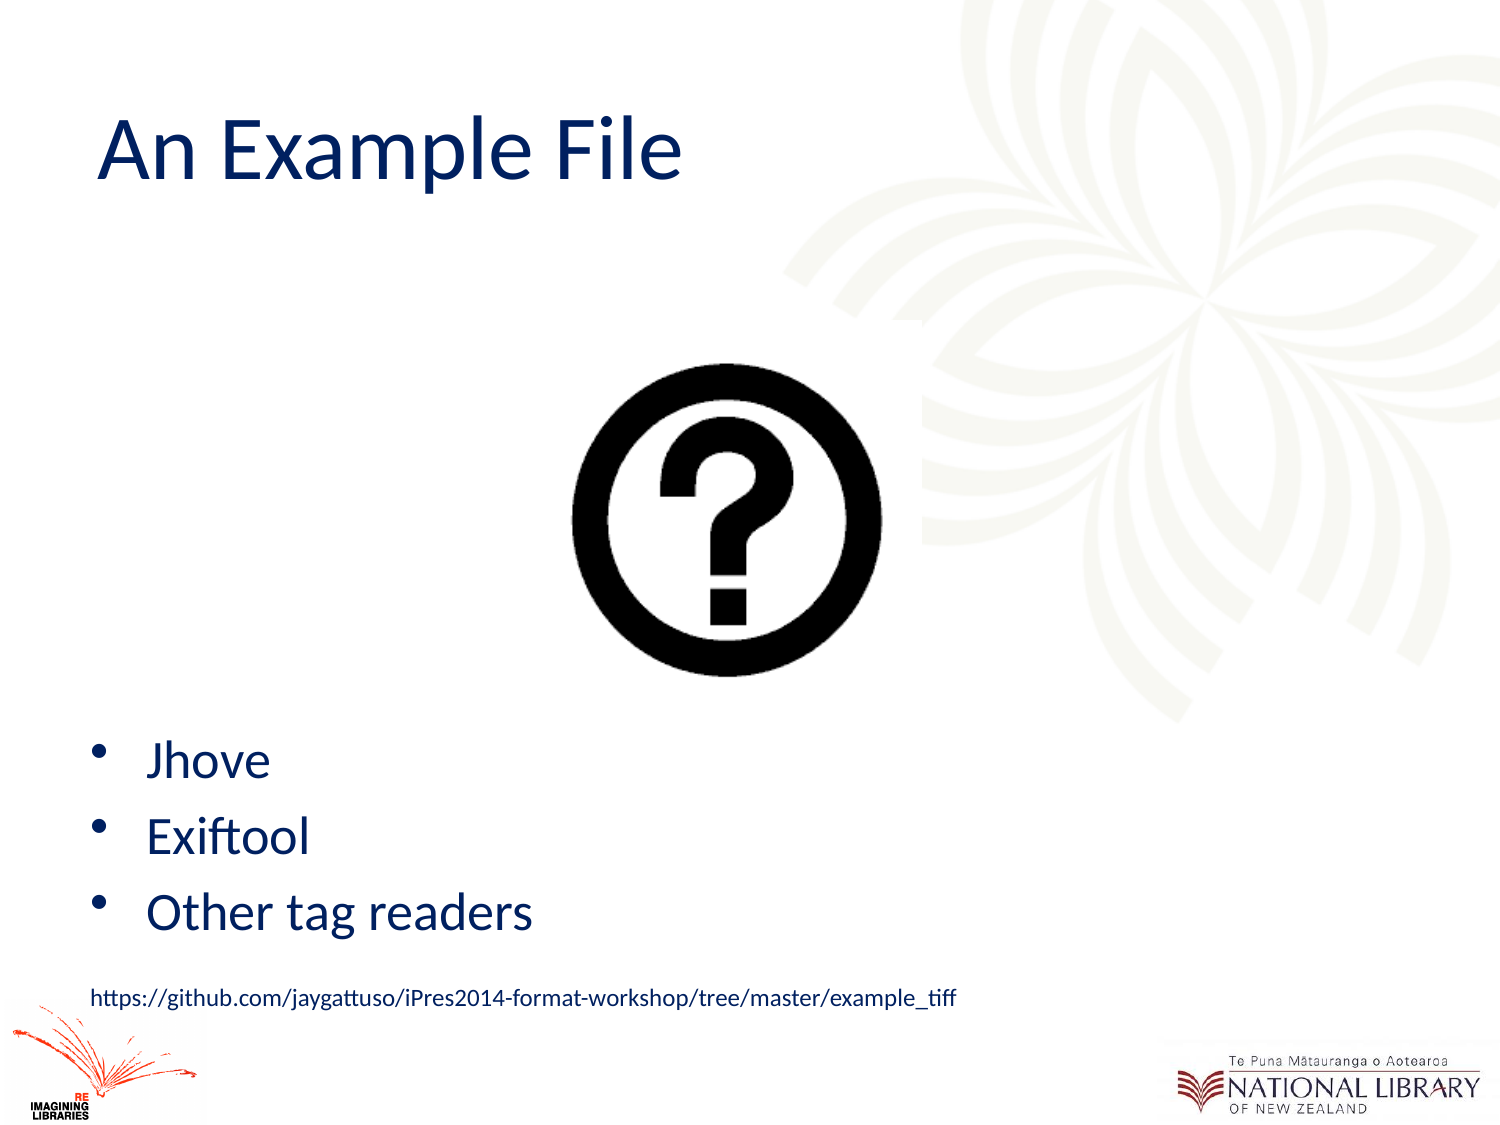

# An Example File
Jhove
Exiftool
Other tag readers
https://github.com/jaygattuso/iPres2014-format-workshop/tree/master/example_tiff